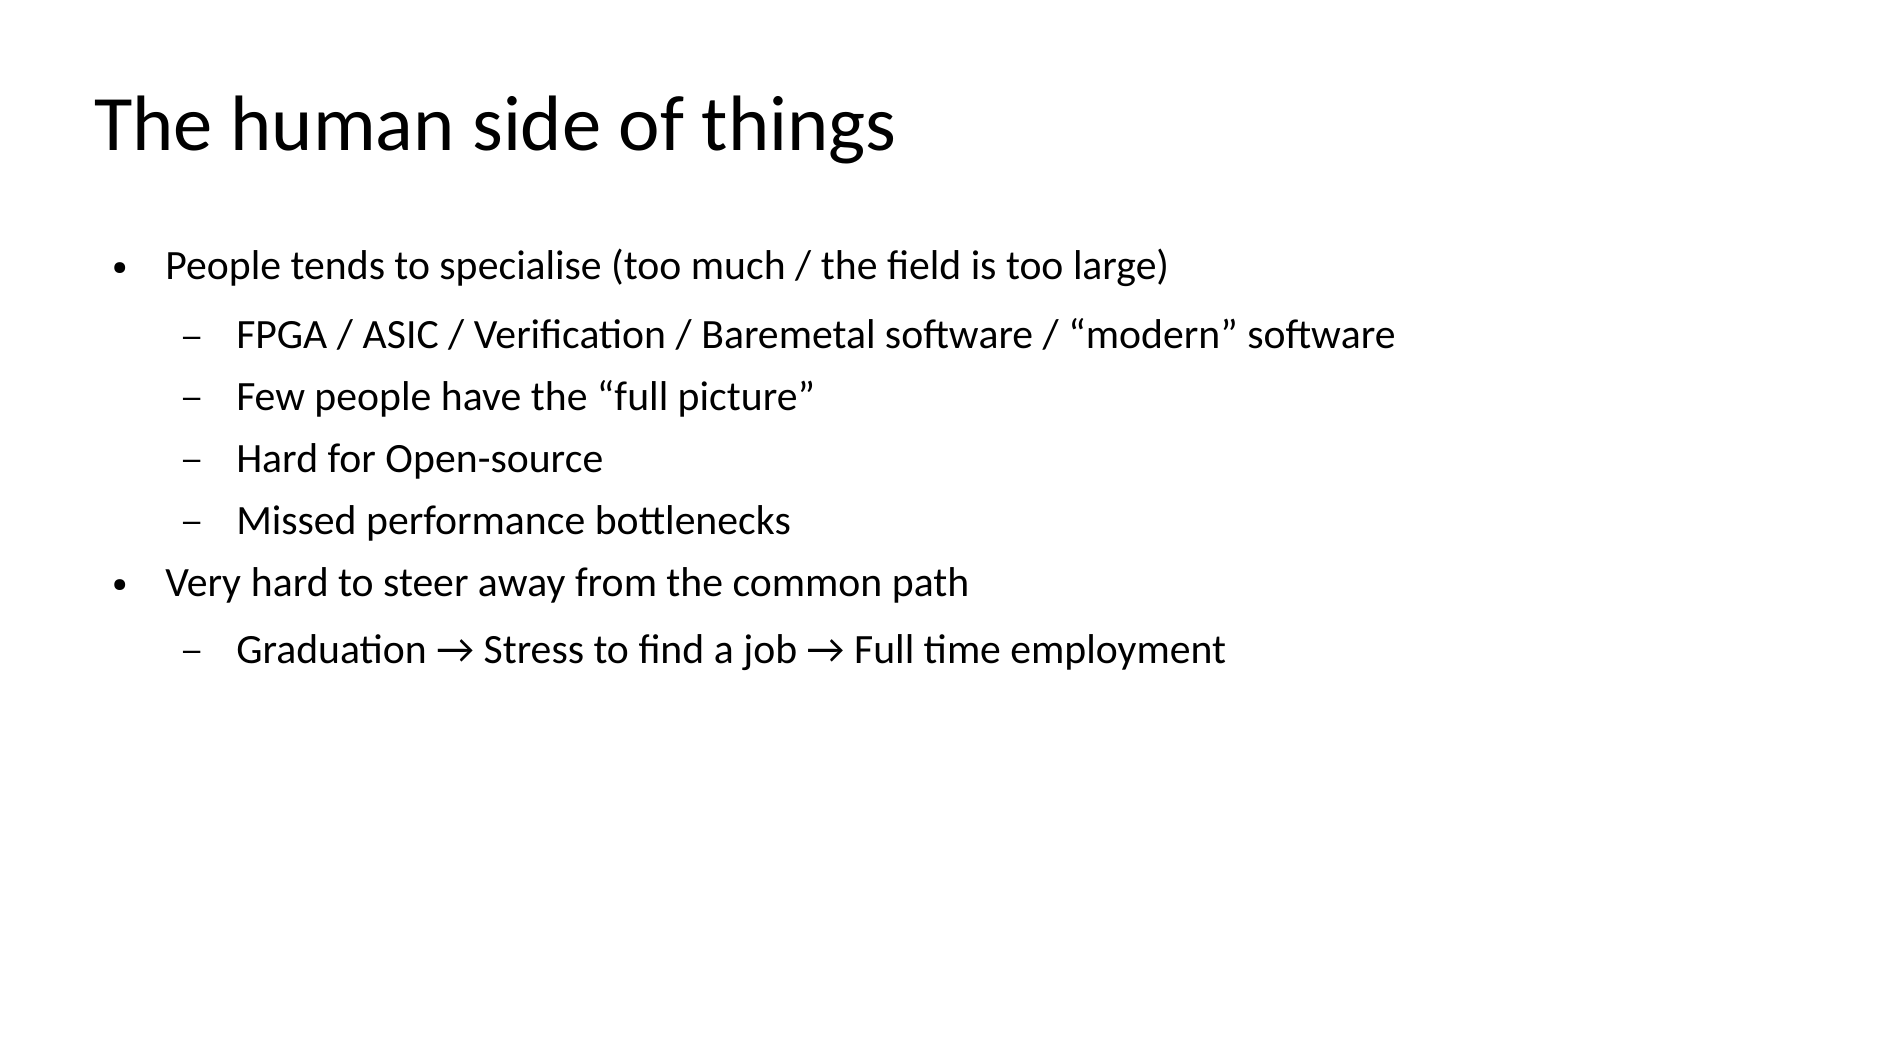

# The human side of things
People tends to specialise (too much / the field is too large)
FPGA / ASIC / Verification / Baremetal software / “modern” software
Few people have the “full picture”
Hard for Open-source
Missed performance bottlenecks
Very hard to steer away from the common path
Graduation → Stress to find a job → Full time employment